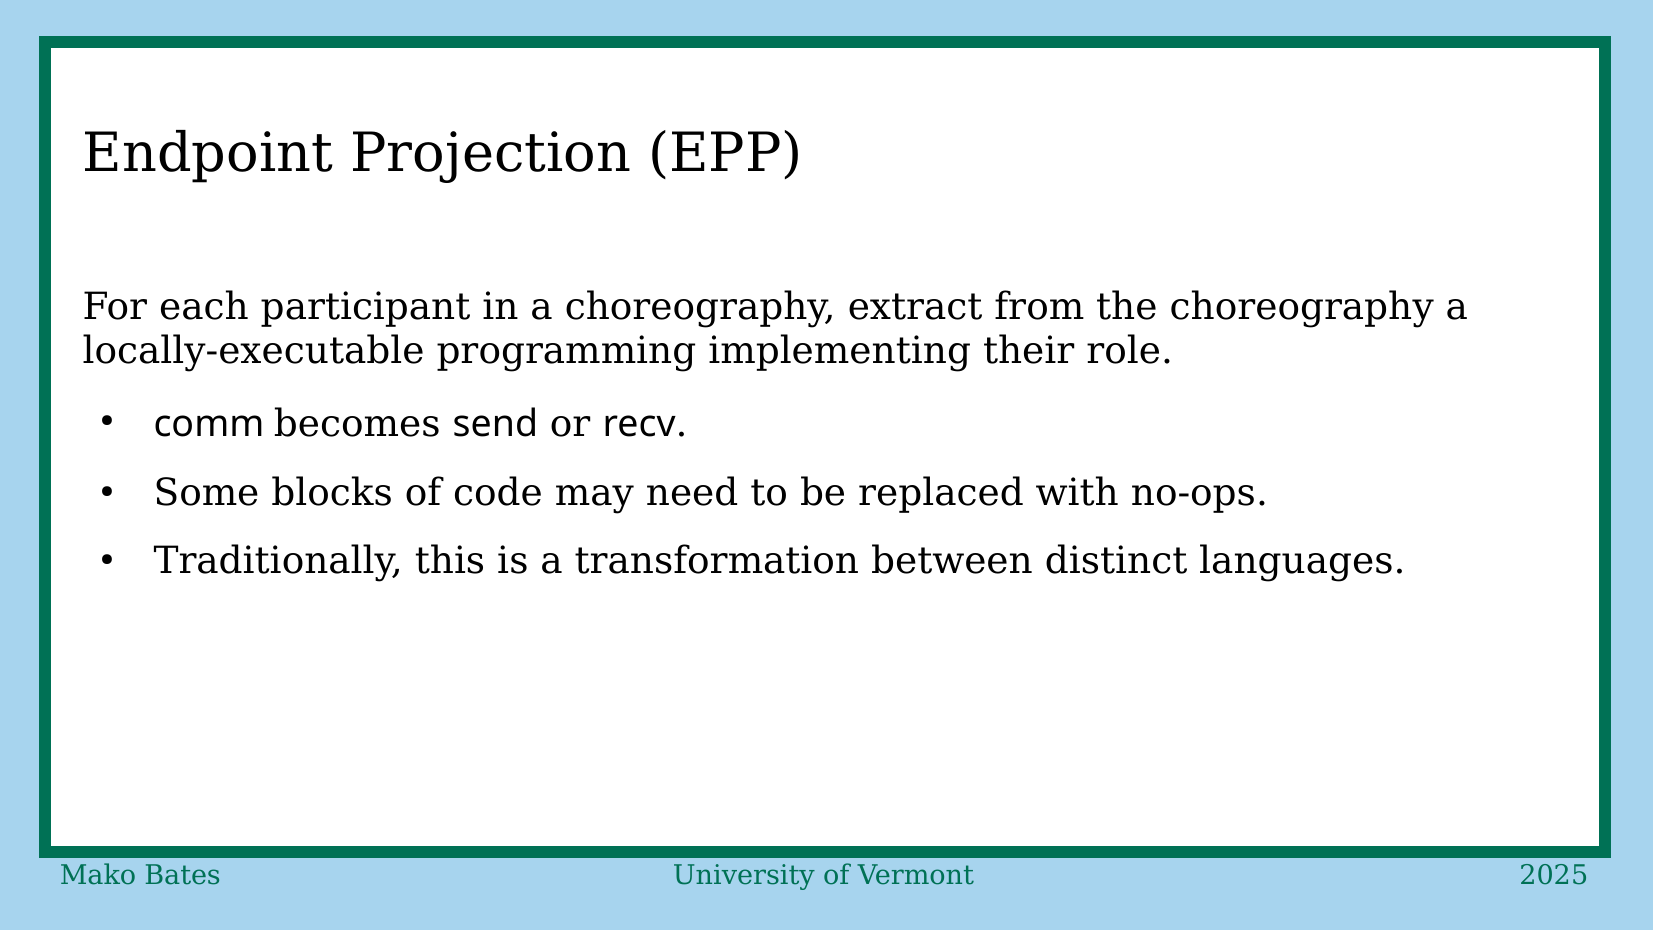

# Endpoint Projection (EPP)
For each participant in a choreography, extract from the choreography a locally-executable programming implementing their role.
comm becomes send or recv.
Some blocks of code may need to be replaced with no-ops.
Traditionally, this is a transformation between distinct languages.